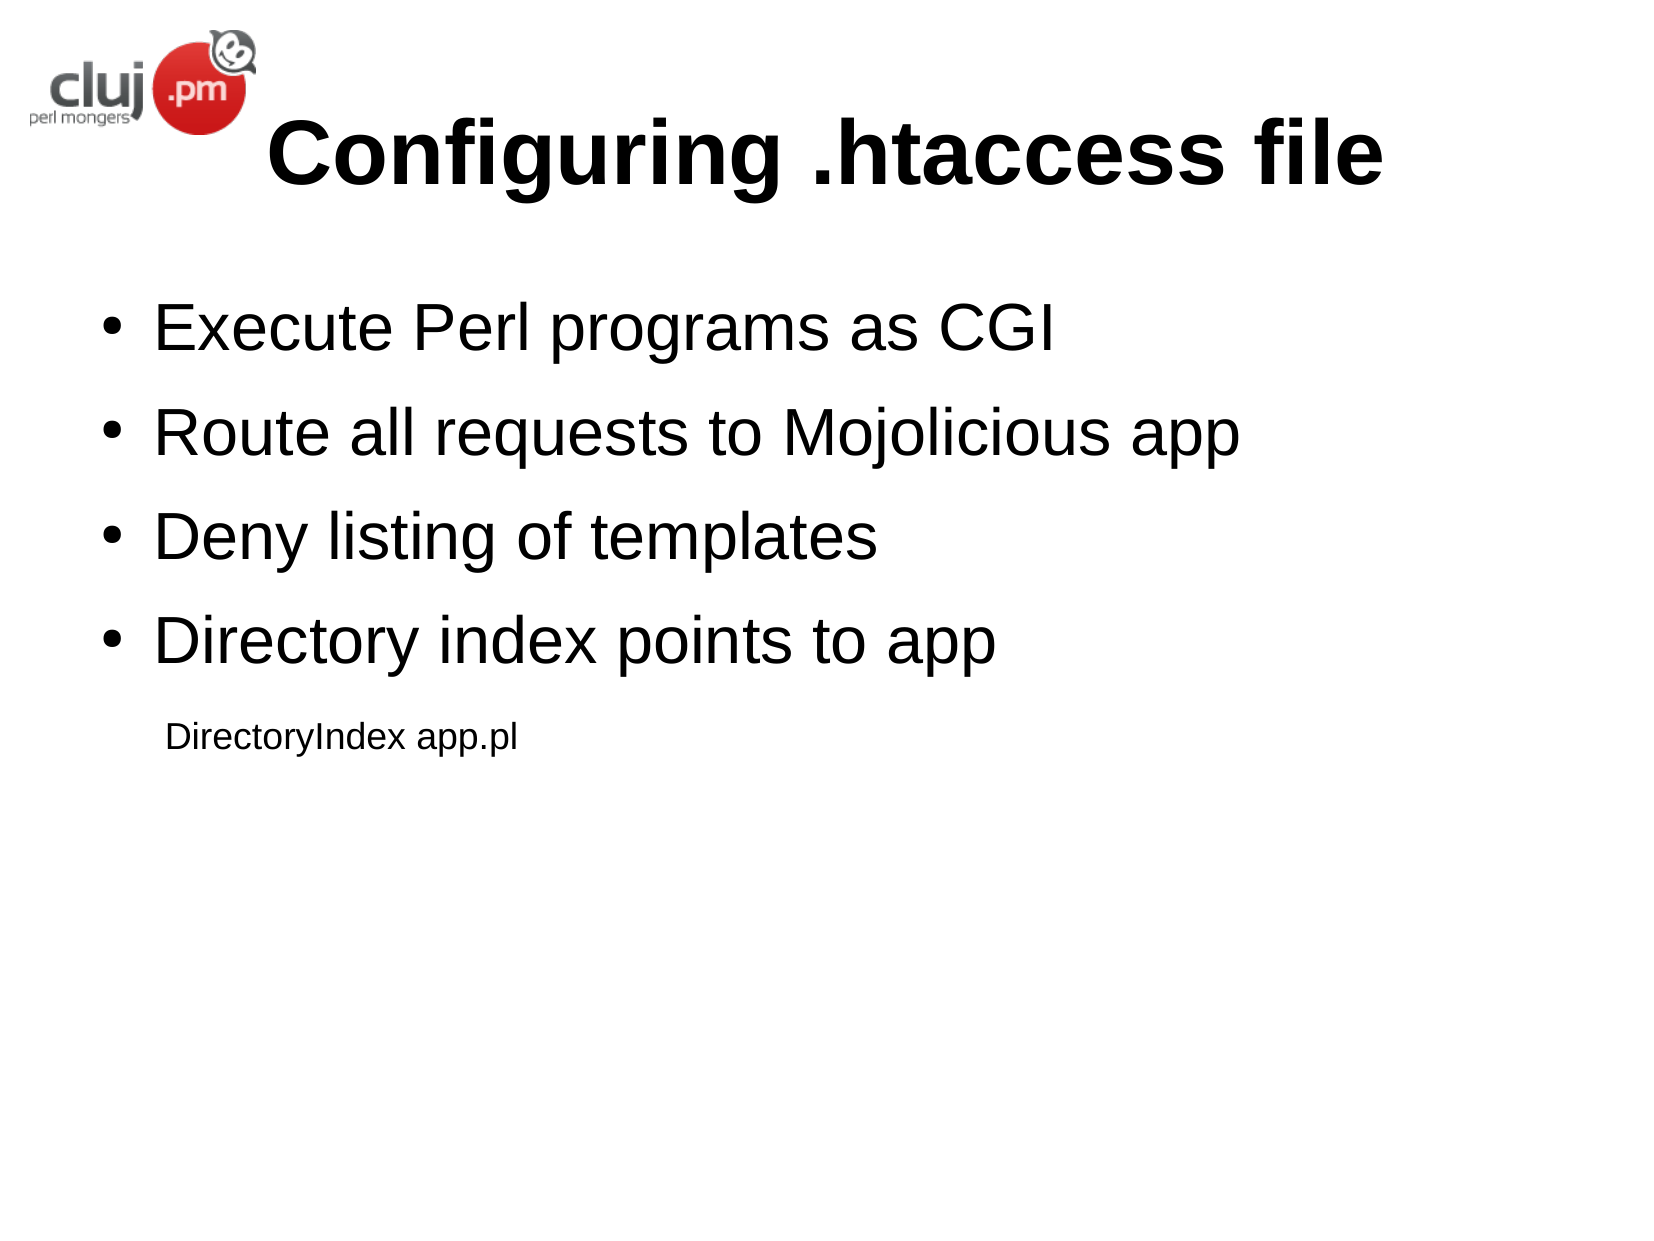

# Configuring .htaccess file
Execute Perl programs as CGI
Route all requests to Mojolicious app
Deny listing of templates
Directory index points to app
DirectoryIndex app.pl